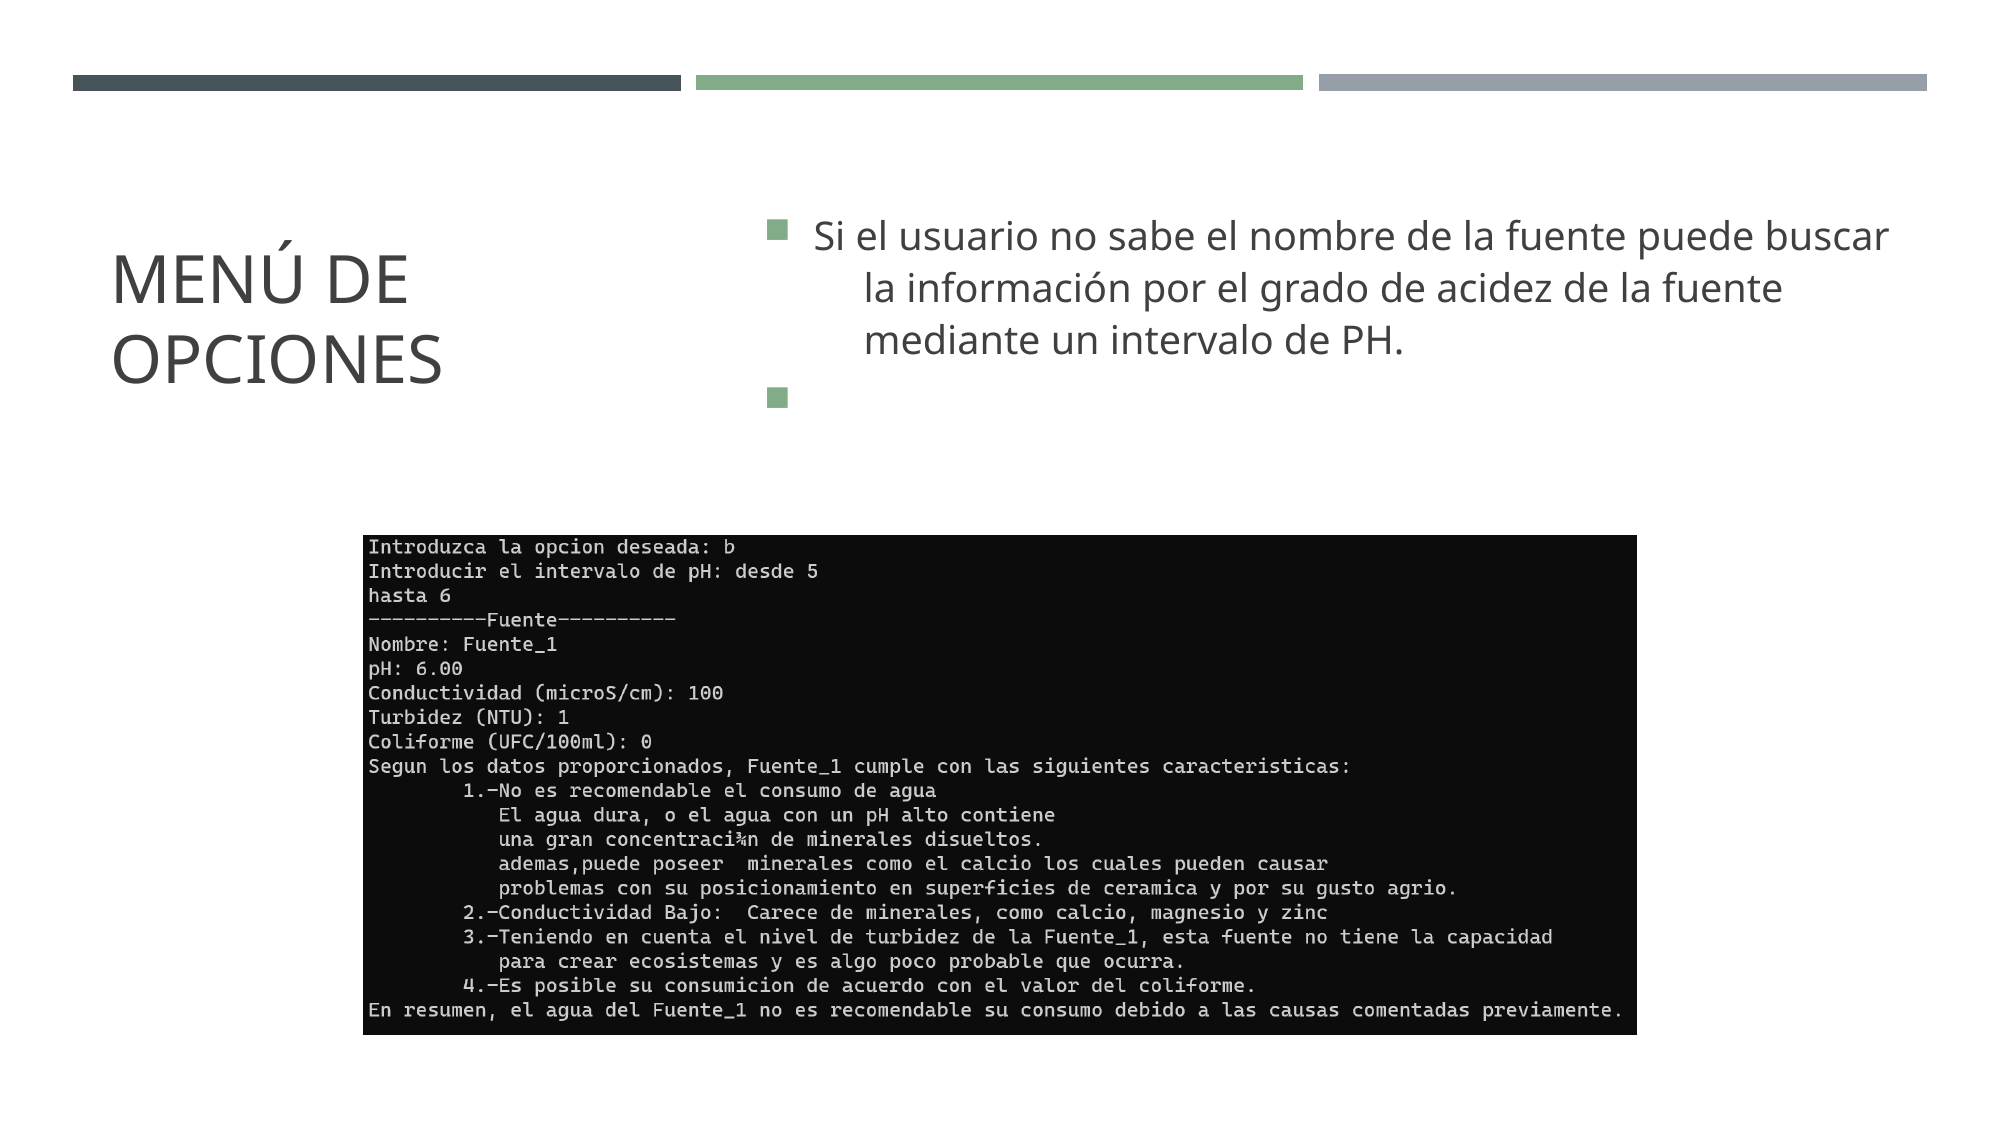

# Menú de opciones
Si el usuario no sabe el nombre de la fuente puede buscar la información por el grado de acidez de la fuente mediante un intervalo de PH.